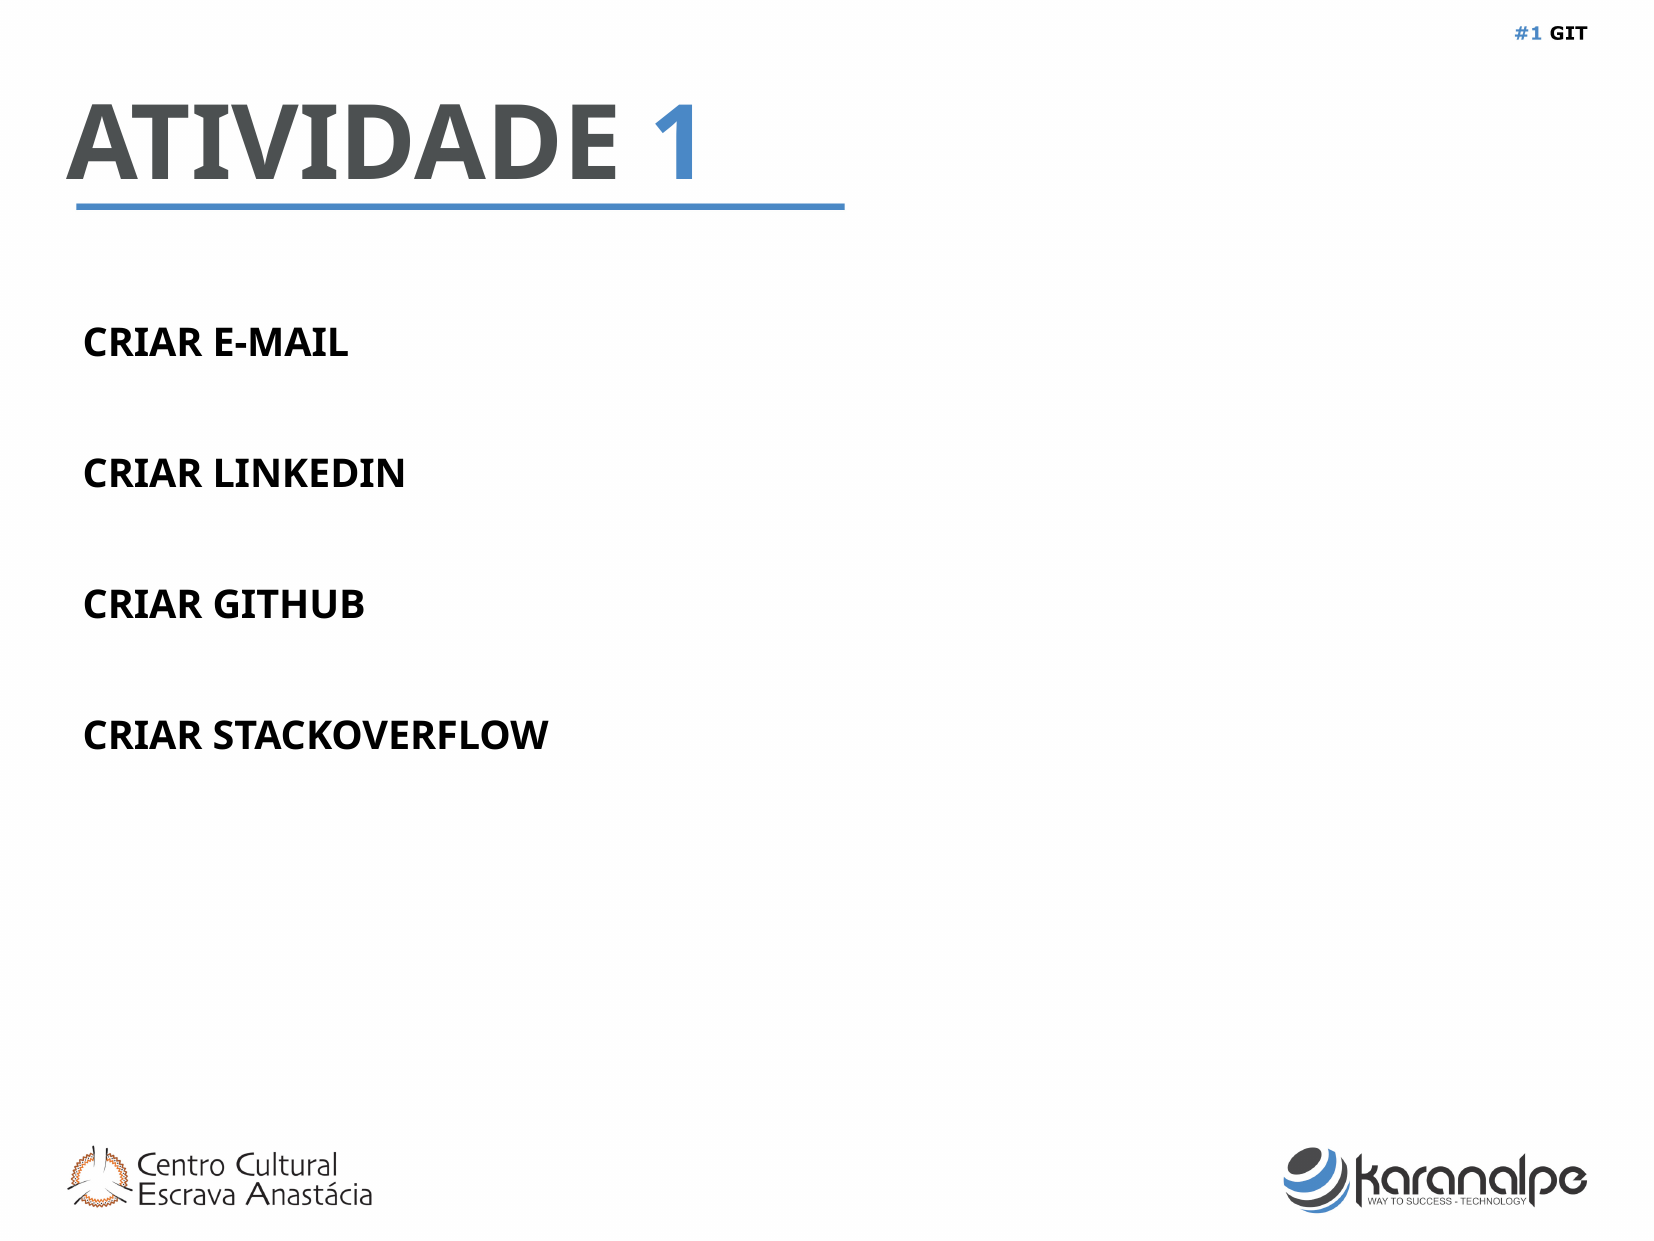

ATIVIDADE 1
# CRIAR E-MAIL
CRIAR LINKEDIN
CRIAR GITHUB
CRIAR STACKOVERFLOW